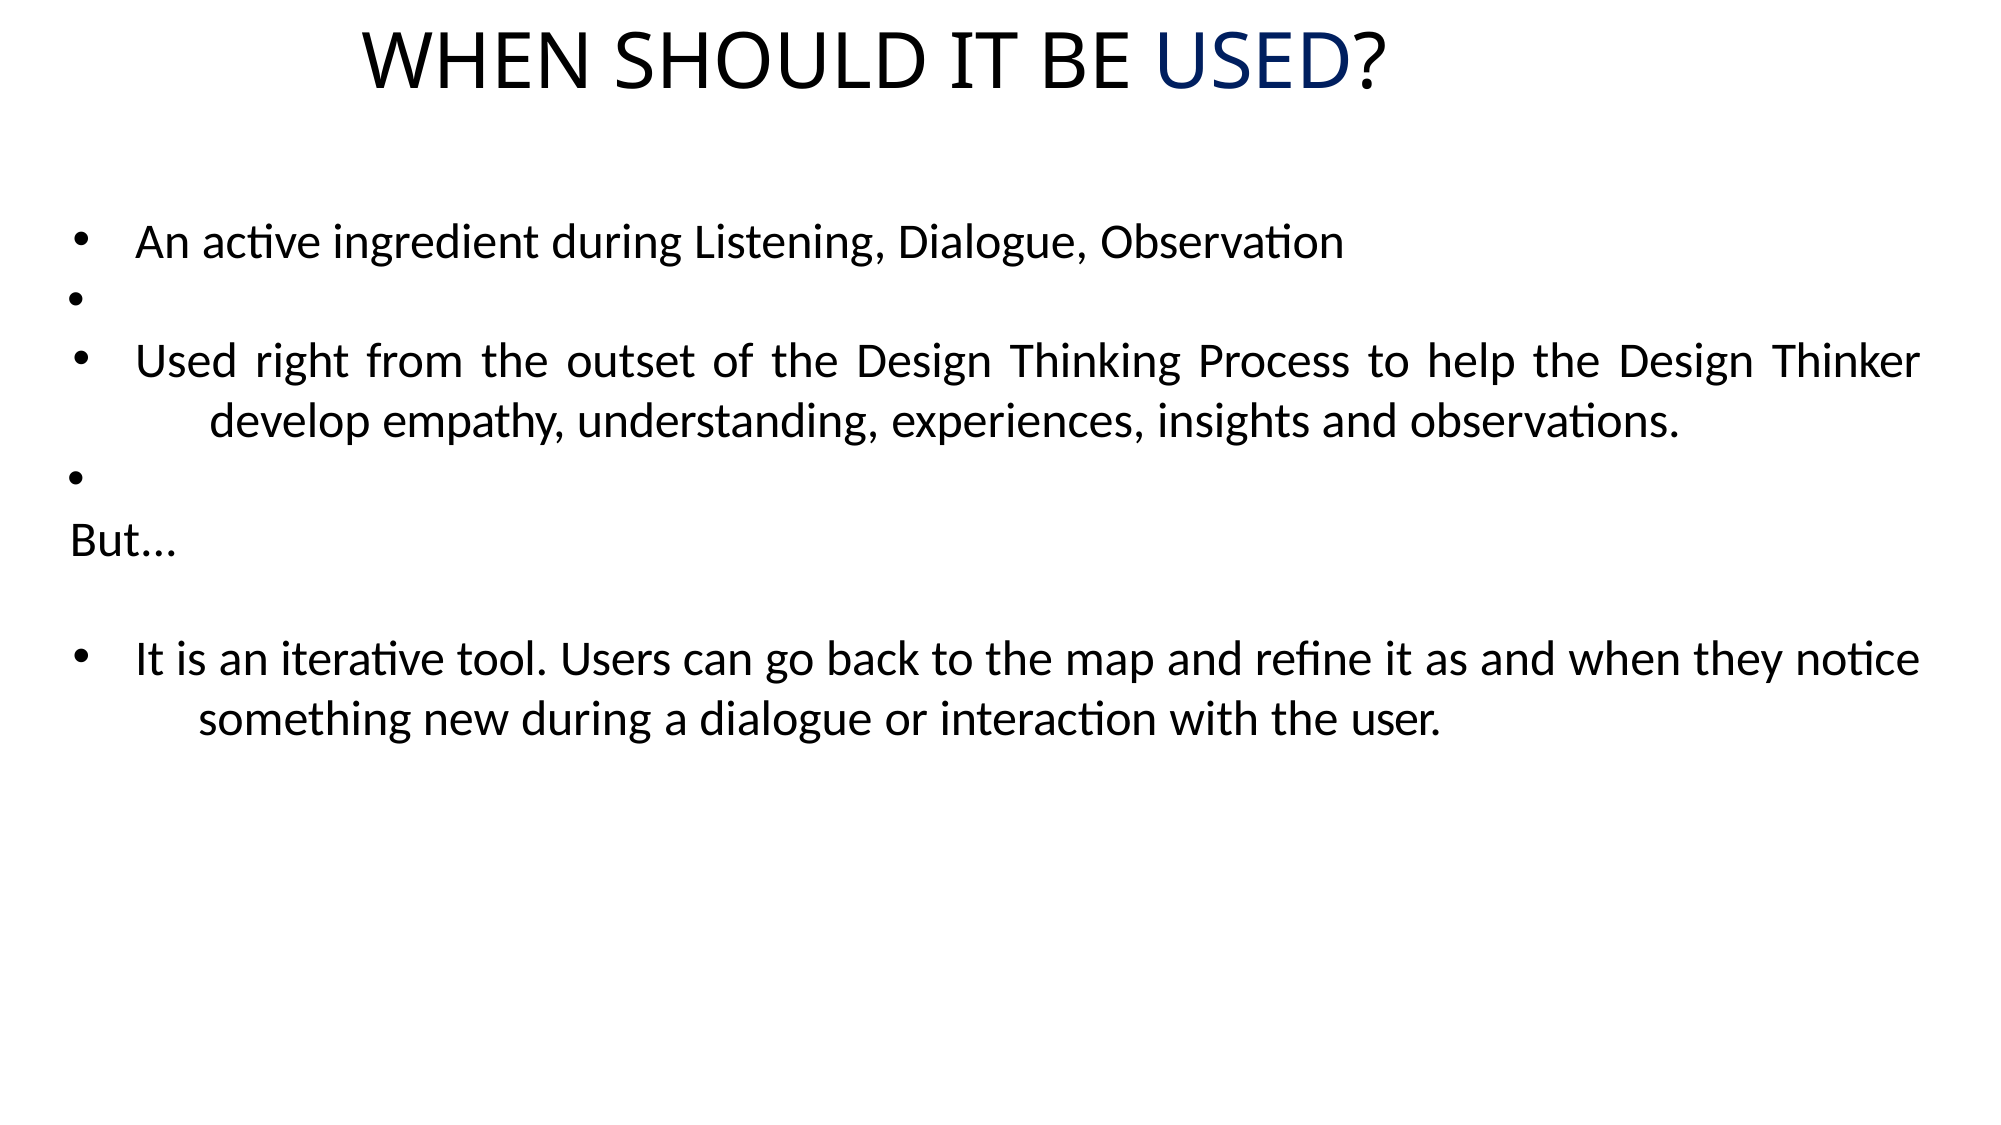

# WHEN SHOULD IT BE USED?
An active ingredient during Listening, Dialogue, Observation
Used right from the outset of the Design Thinking Process to help the Design Thinker develop empathy, understanding, experiences, insights and observations.
But...
It is an iterative tool. Users can go back to the map and refine it as and when they notice something new during a dialogue or interaction with the user.